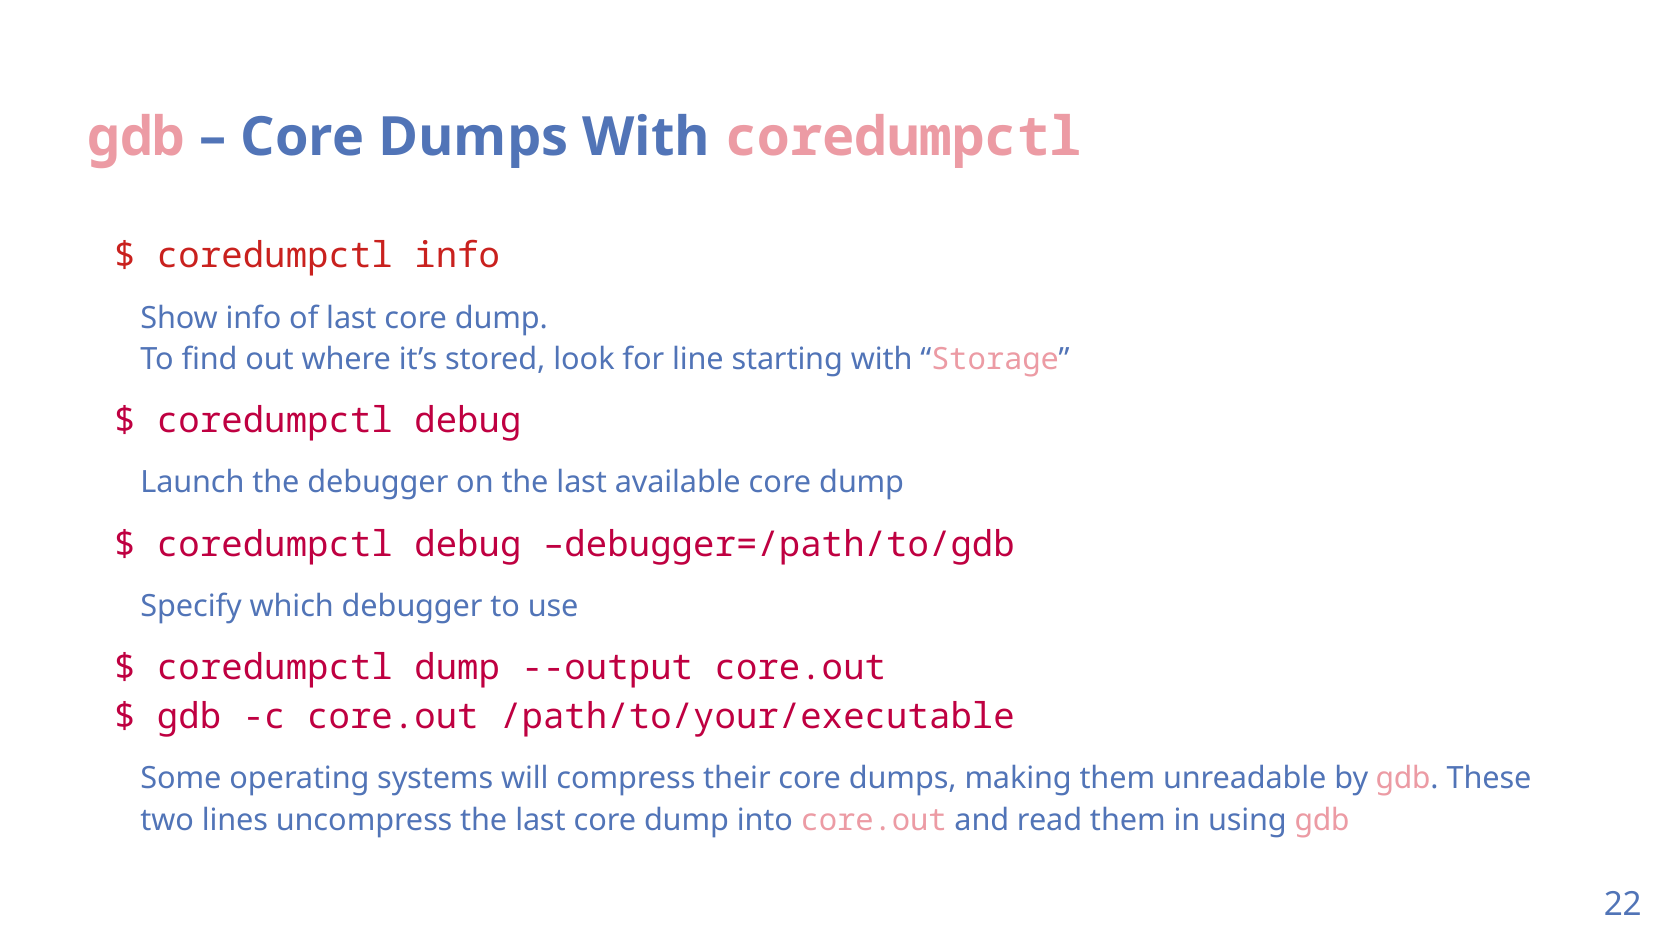

# gdb – Core Dumps With coredumpctl
$ coredumpctl info
Show info of last core dump.
To find out where it’s stored, look for line starting with “Storage”
$ coredumpctl debug
Launch the debugger on the last available core dump
$ coredumpctl debug –debugger=/path/to/gdb
Specify which debugger to use
$ coredumpctl dump --output core.out
$ gdb -c core.out /path/to/your/executable
Some operating systems will compress their core dumps, making them unreadable by gdb. These two lines uncompress the last core dump into core.out and read them in using gdb
22